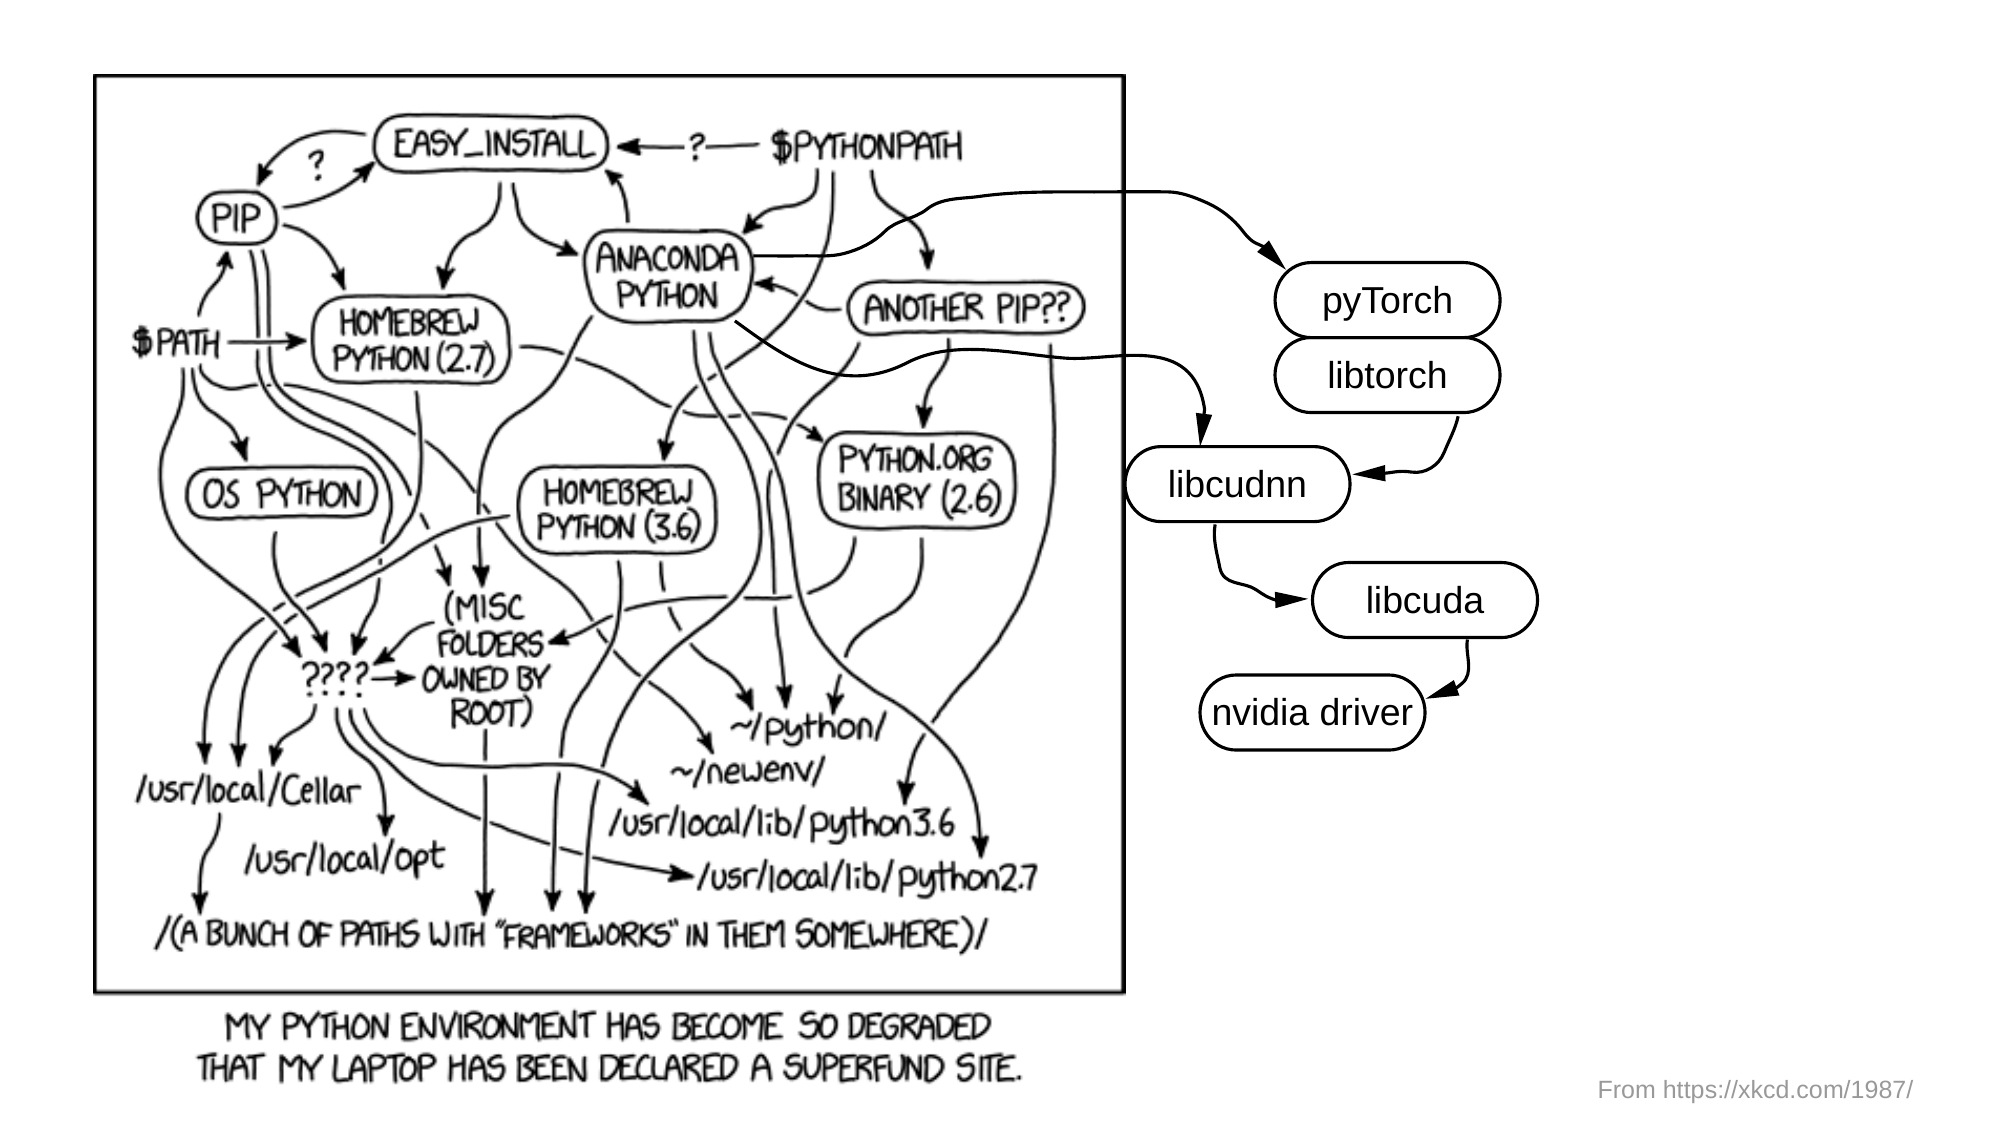

pyTorch
libtorch
libcudnn
libcuda
nvidia driver
From https://xkcd.com/1987/